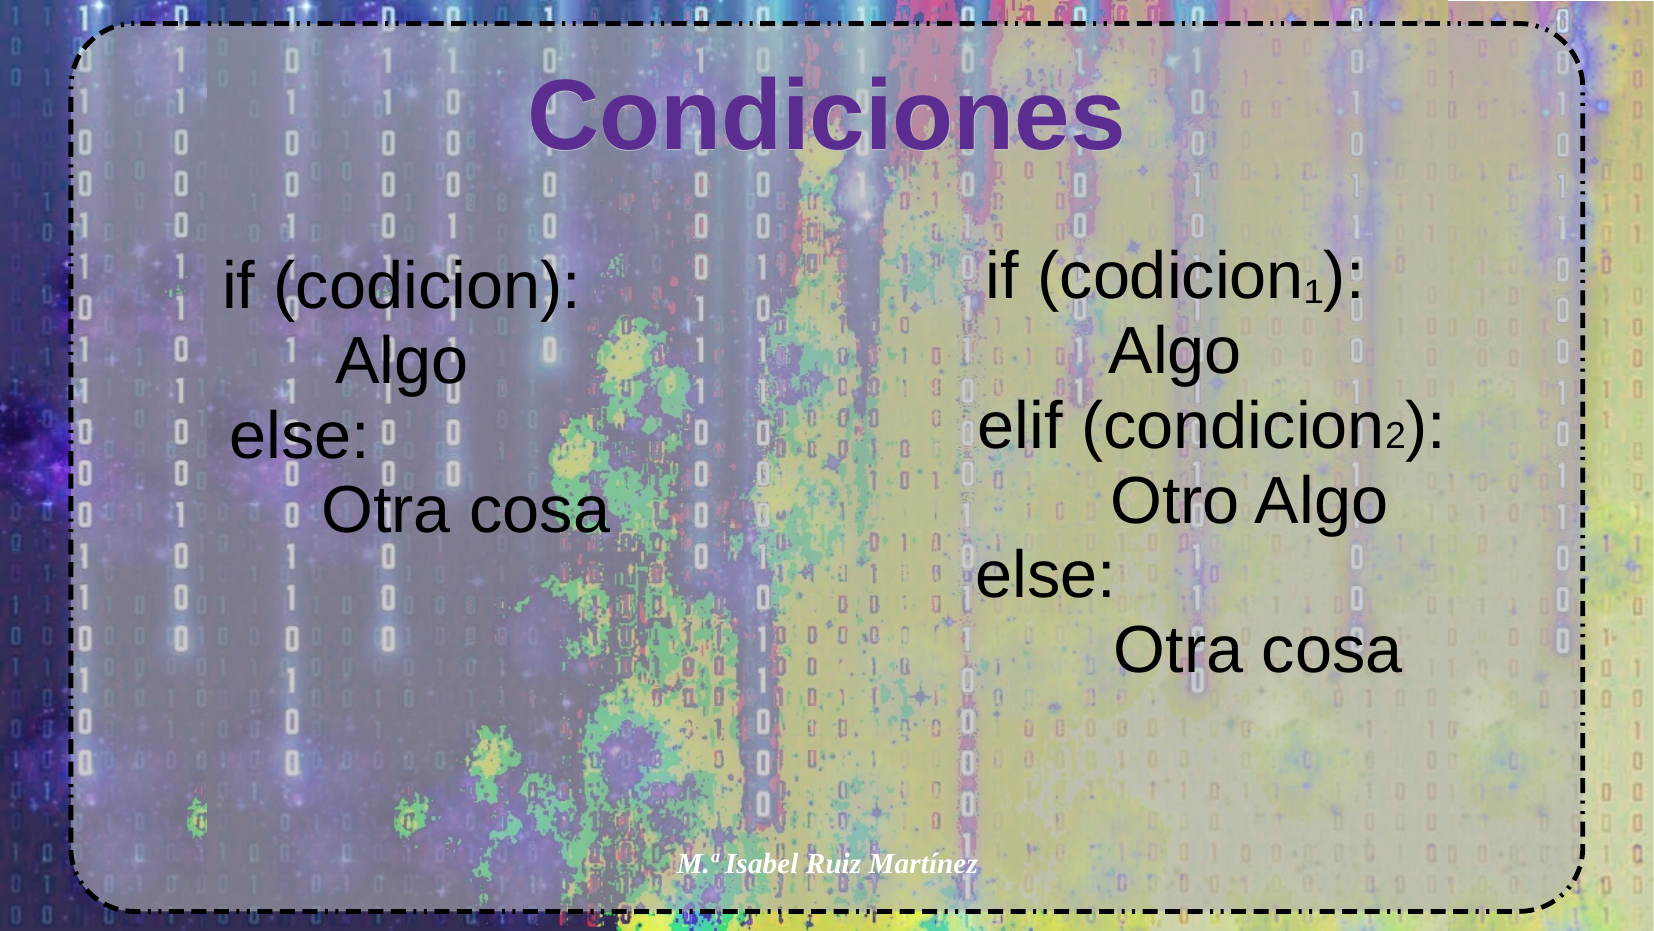

# Condiciones
if (codicion):
Algo
else:
		 Otra cosa
if (codicion₁):
Algo
 elif (condicion2):
 Otro Algo
else:
		 Otra cosa